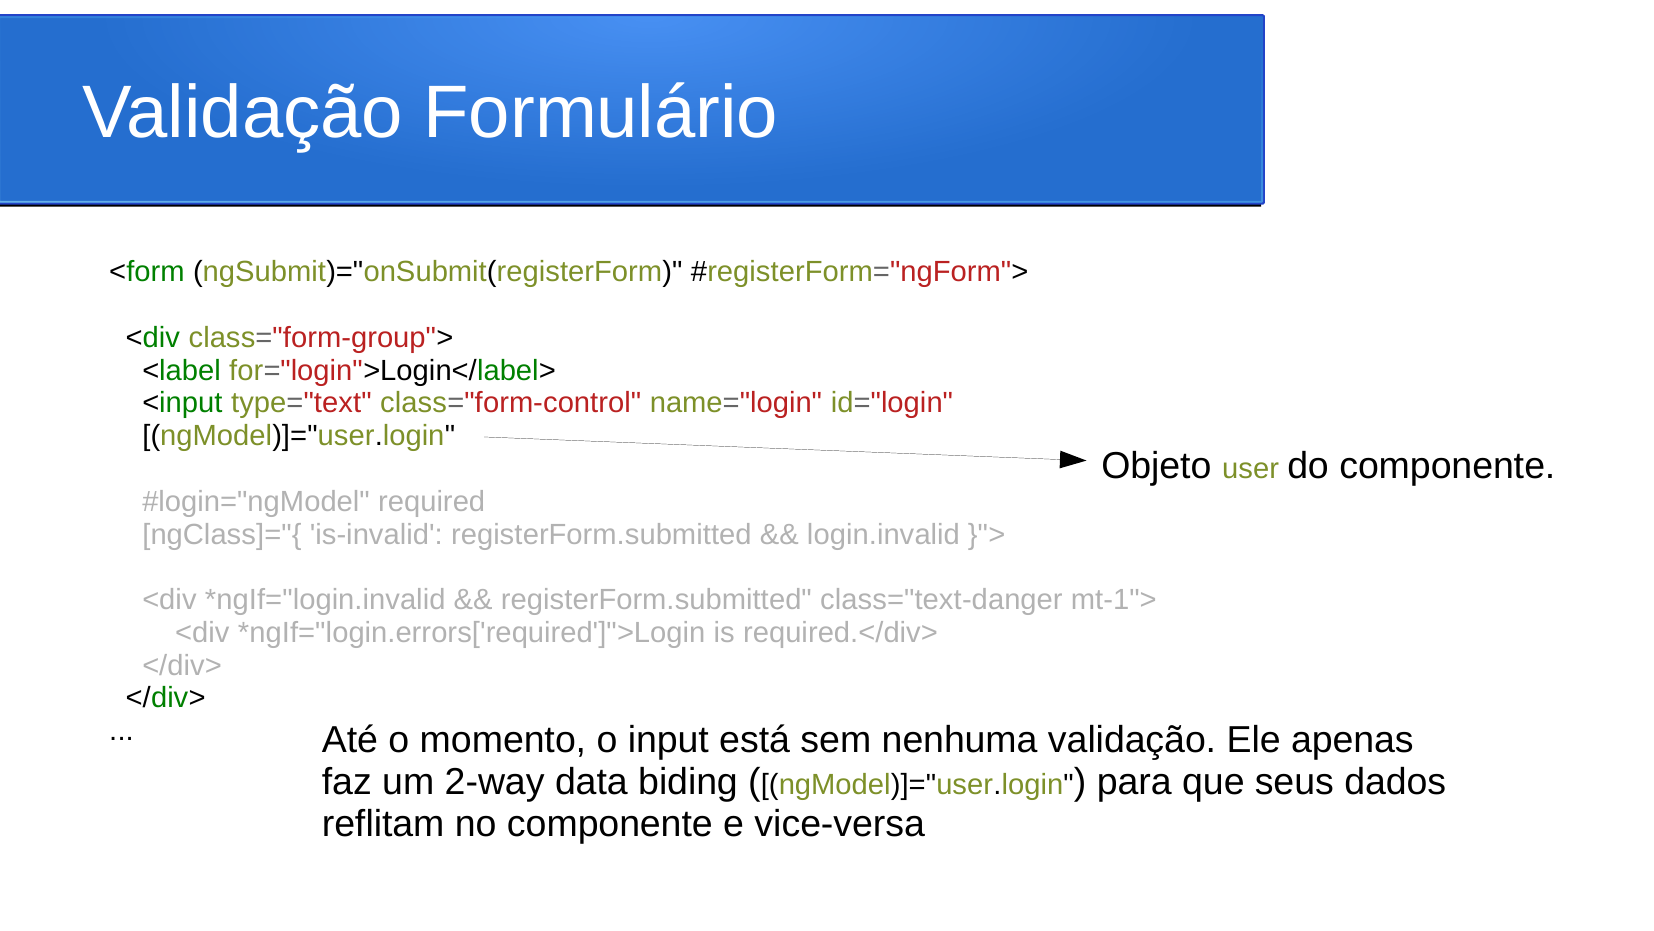

# Validação Formulário
<form (ngSubmit)="onSubmit(registerForm)" #registerForm="ngForm">
 <div class="form-group">
 <label for="login">Login</label>
 <input type="text" class="form-control" name="login" id="login"
 [(ngModel)]="user.login"
 #login="ngModel" required
 [ngClass]="{ 'is-invalid': registerForm.submitted && login.invalid }">
 <div *ngIf="login.invalid && registerForm.submitted" class="text-danger mt-1">
 <div *ngIf="login.errors['required']">Login is required.</div>
 </div>
 </div>
...
Objeto user do componente.
Até o momento, o input está sem nenhuma validação. Ele apenas
faz um 2-way data biding ([(ngModel)]="user.login") para que seus dados
reflitam no componente e vice-versa